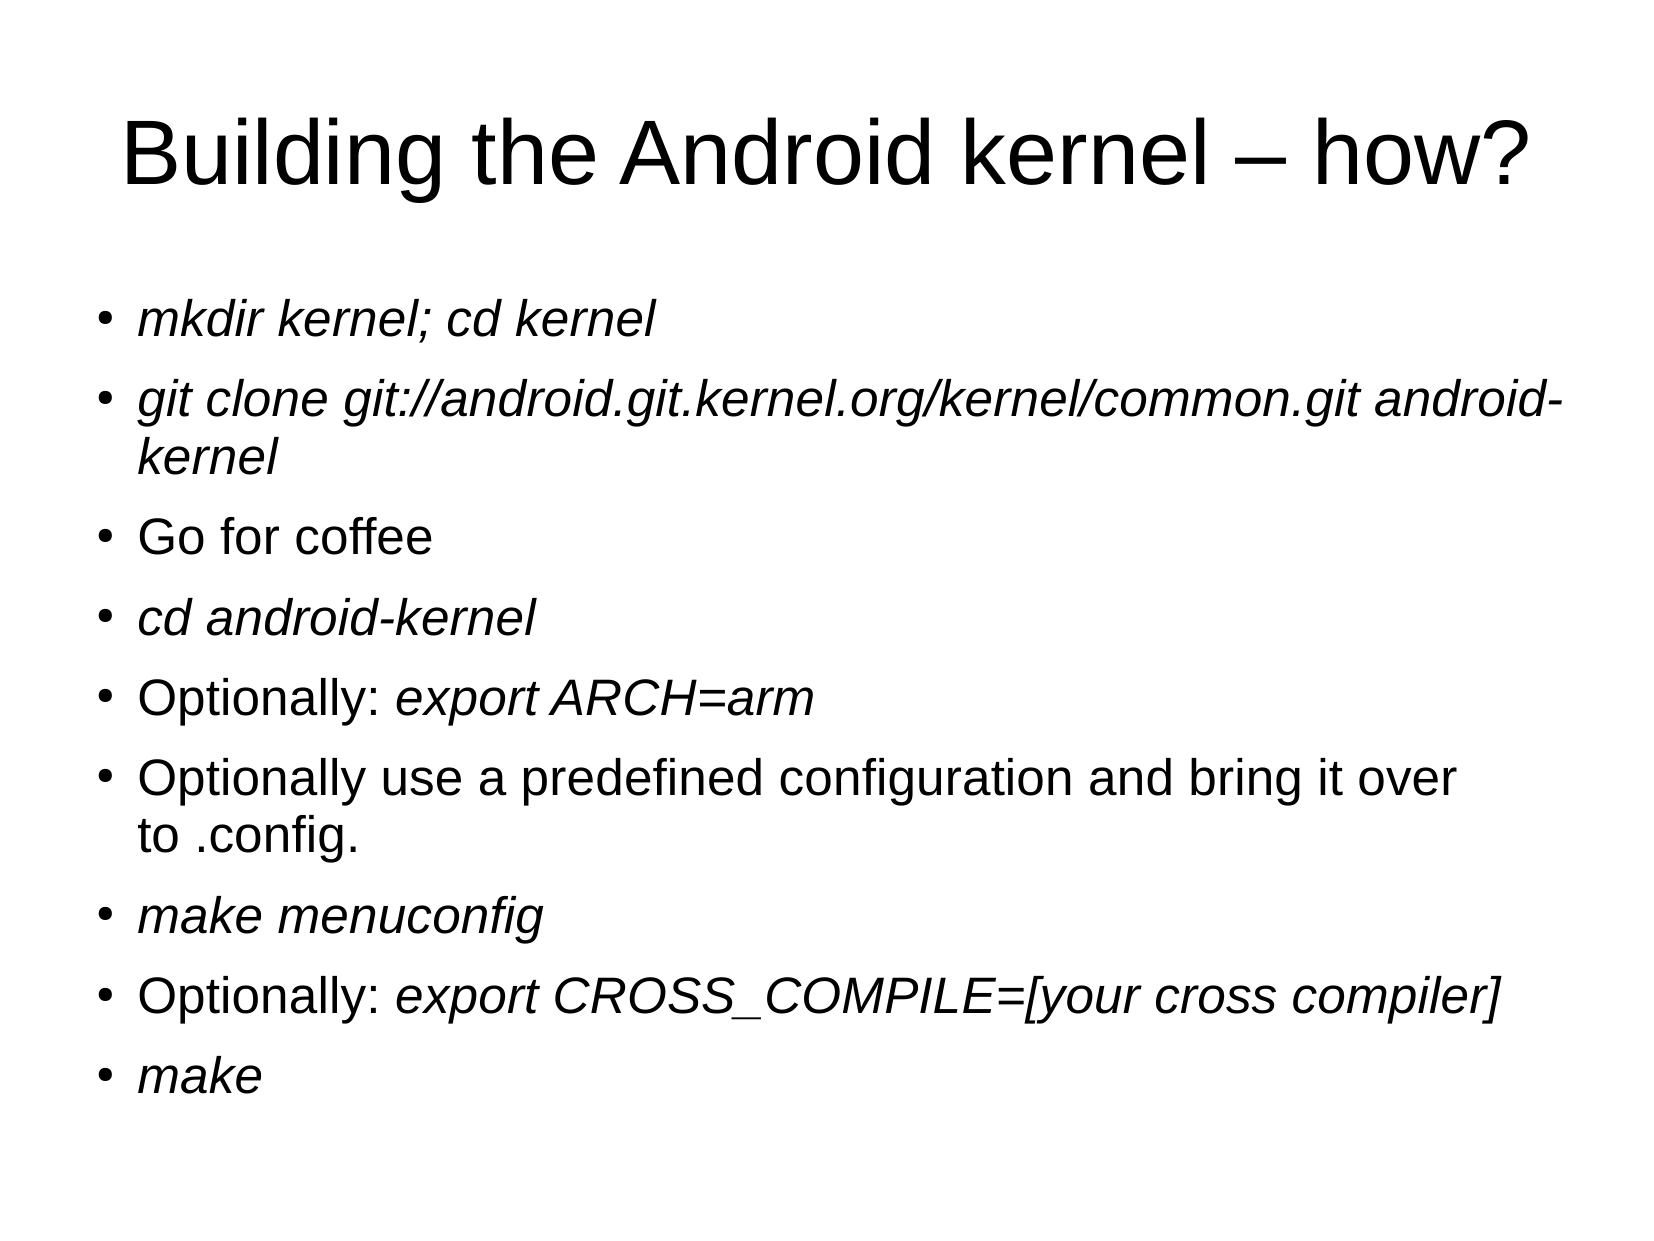

# Building the Android kernel – how?
mkdir kernel; cd kernel
git clone git://android.git.kernel.org/kernel/common.git android-kernel
Go for coffee
cd android-kernel
Optionally: export ARCH=arm
Optionally use a predefined configuration and bring it over to .config.
make menuconfig
Optionally: export CROSS_COMPILE=[your cross compiler]
make